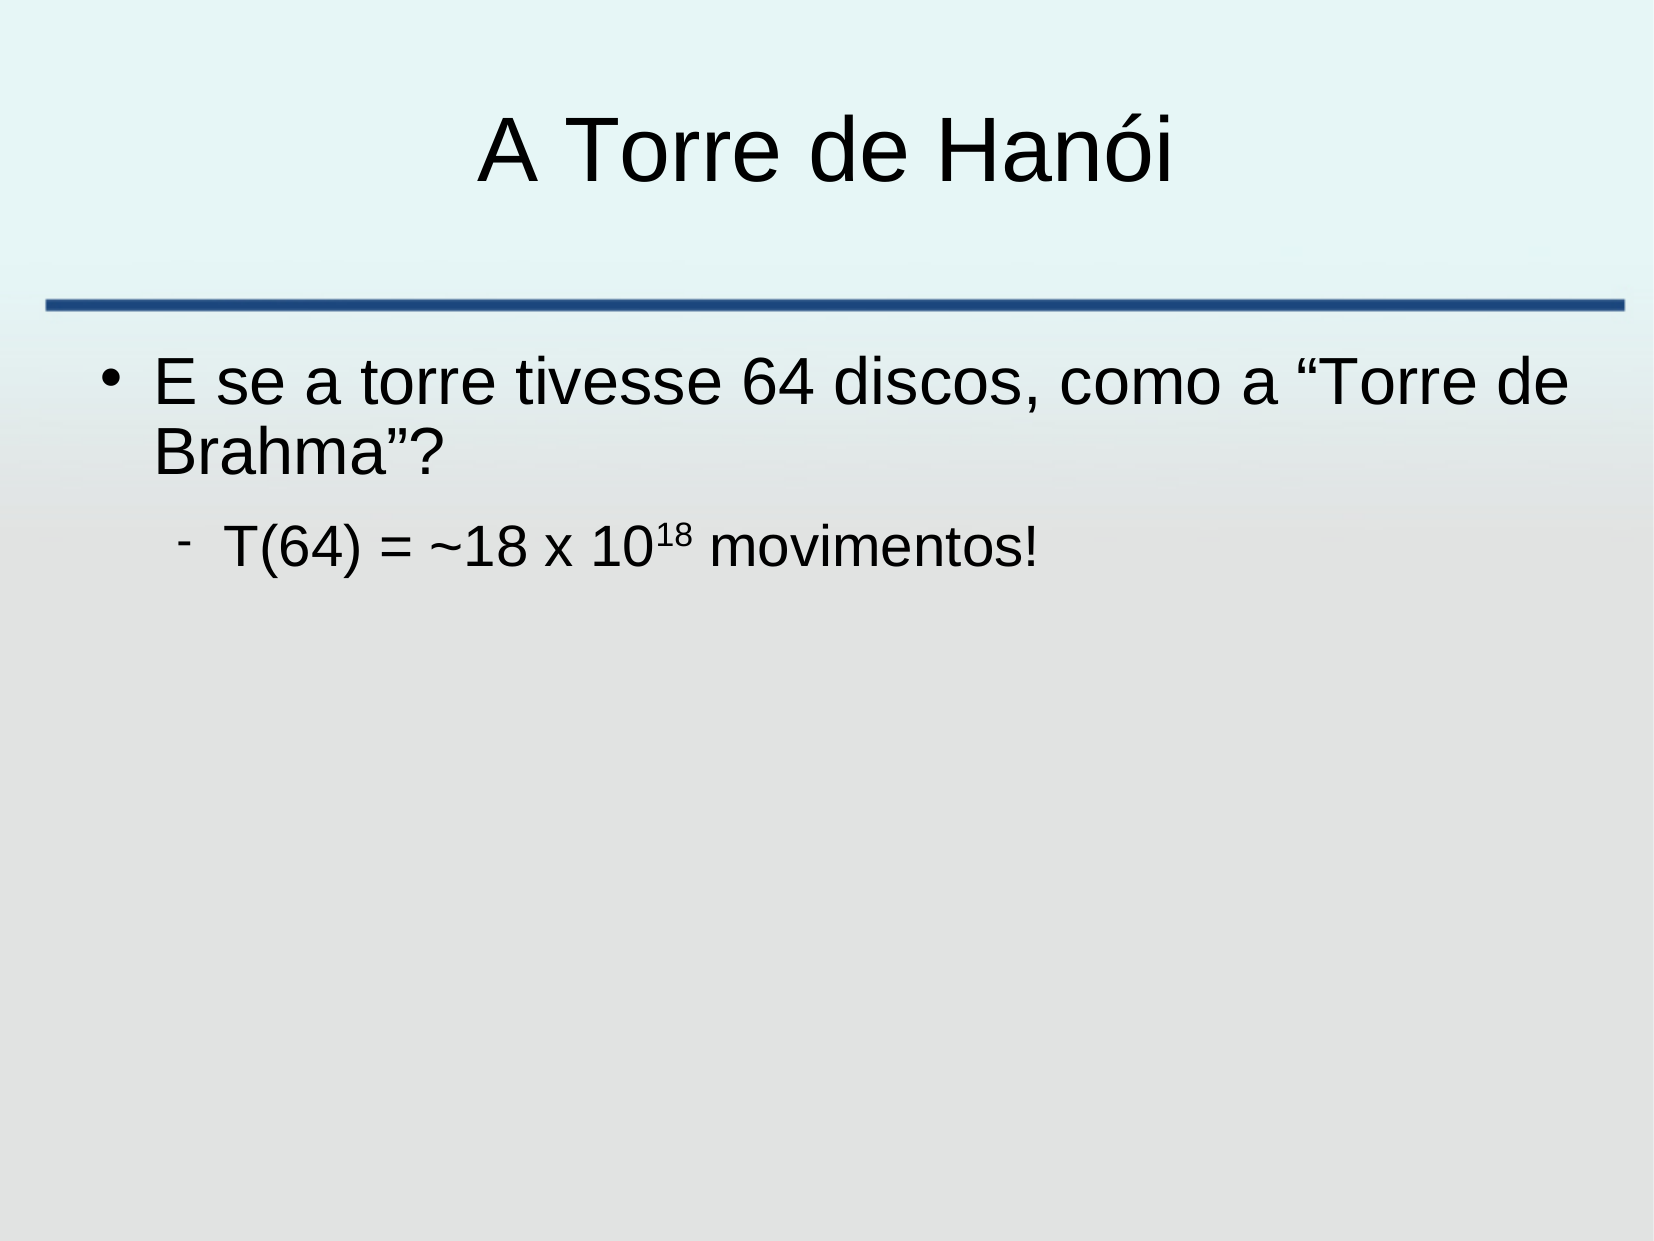

# A Torre de Hanói
E se a torre tivesse 64 discos, como a “Torre de Brahma”?
T(64) = ~18 x 1018 movimentos!